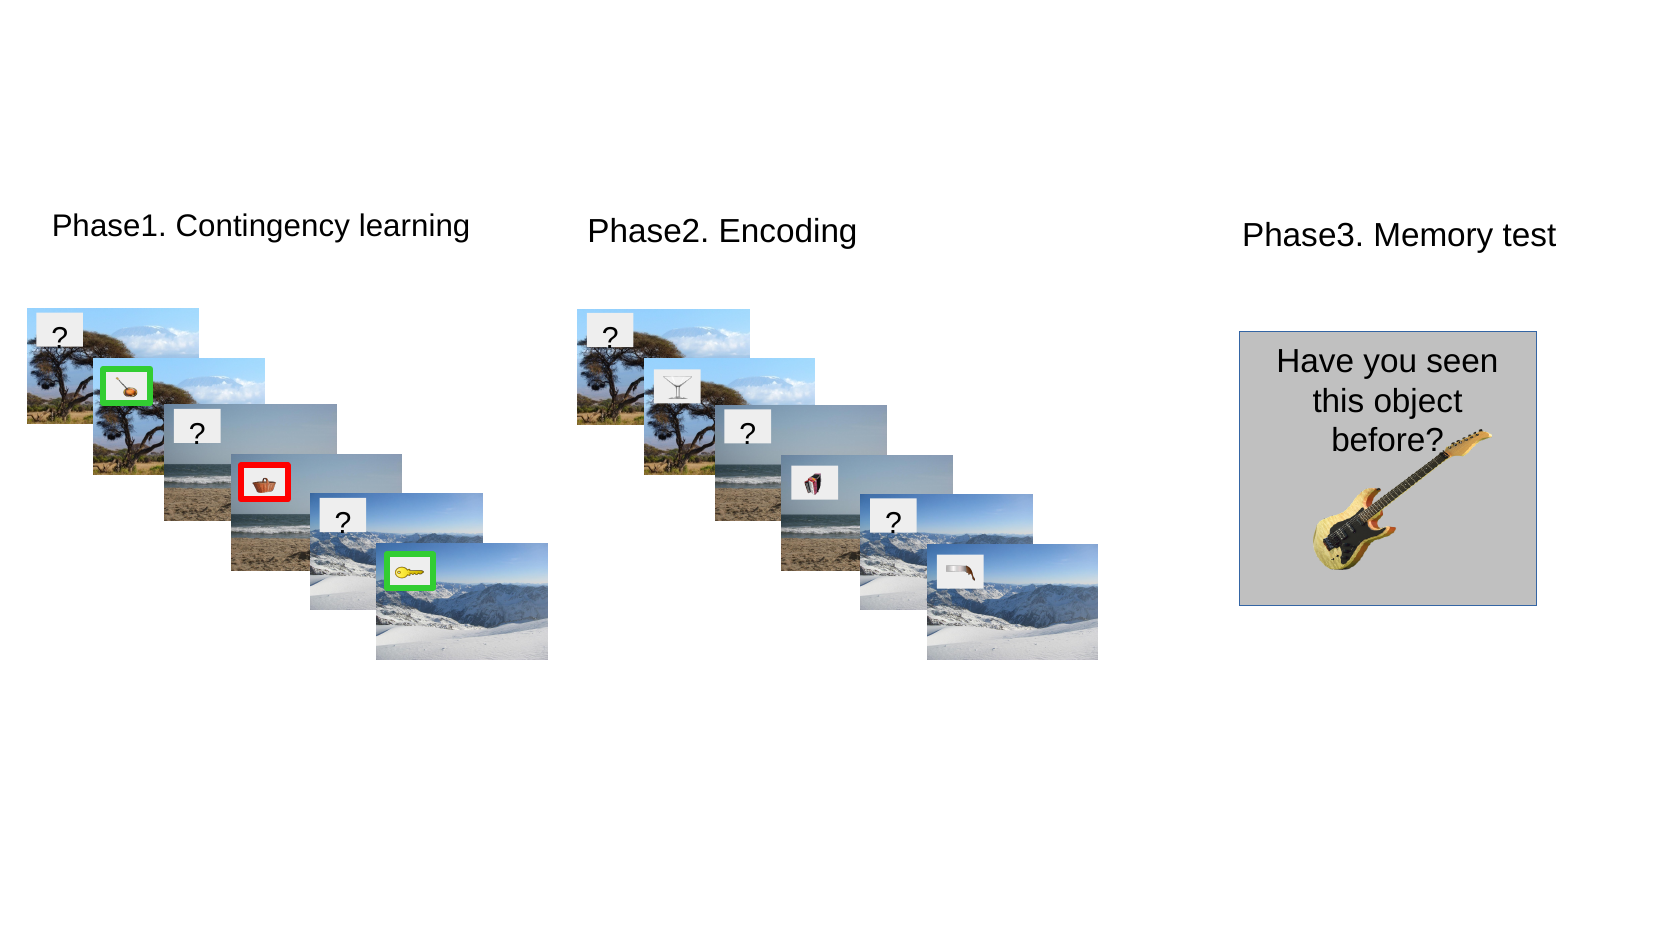

Phase1. Contingency learning
Phase2. Encoding
Phase3. Memory test
?
?
Have you seen this object before?
?
?
?
?